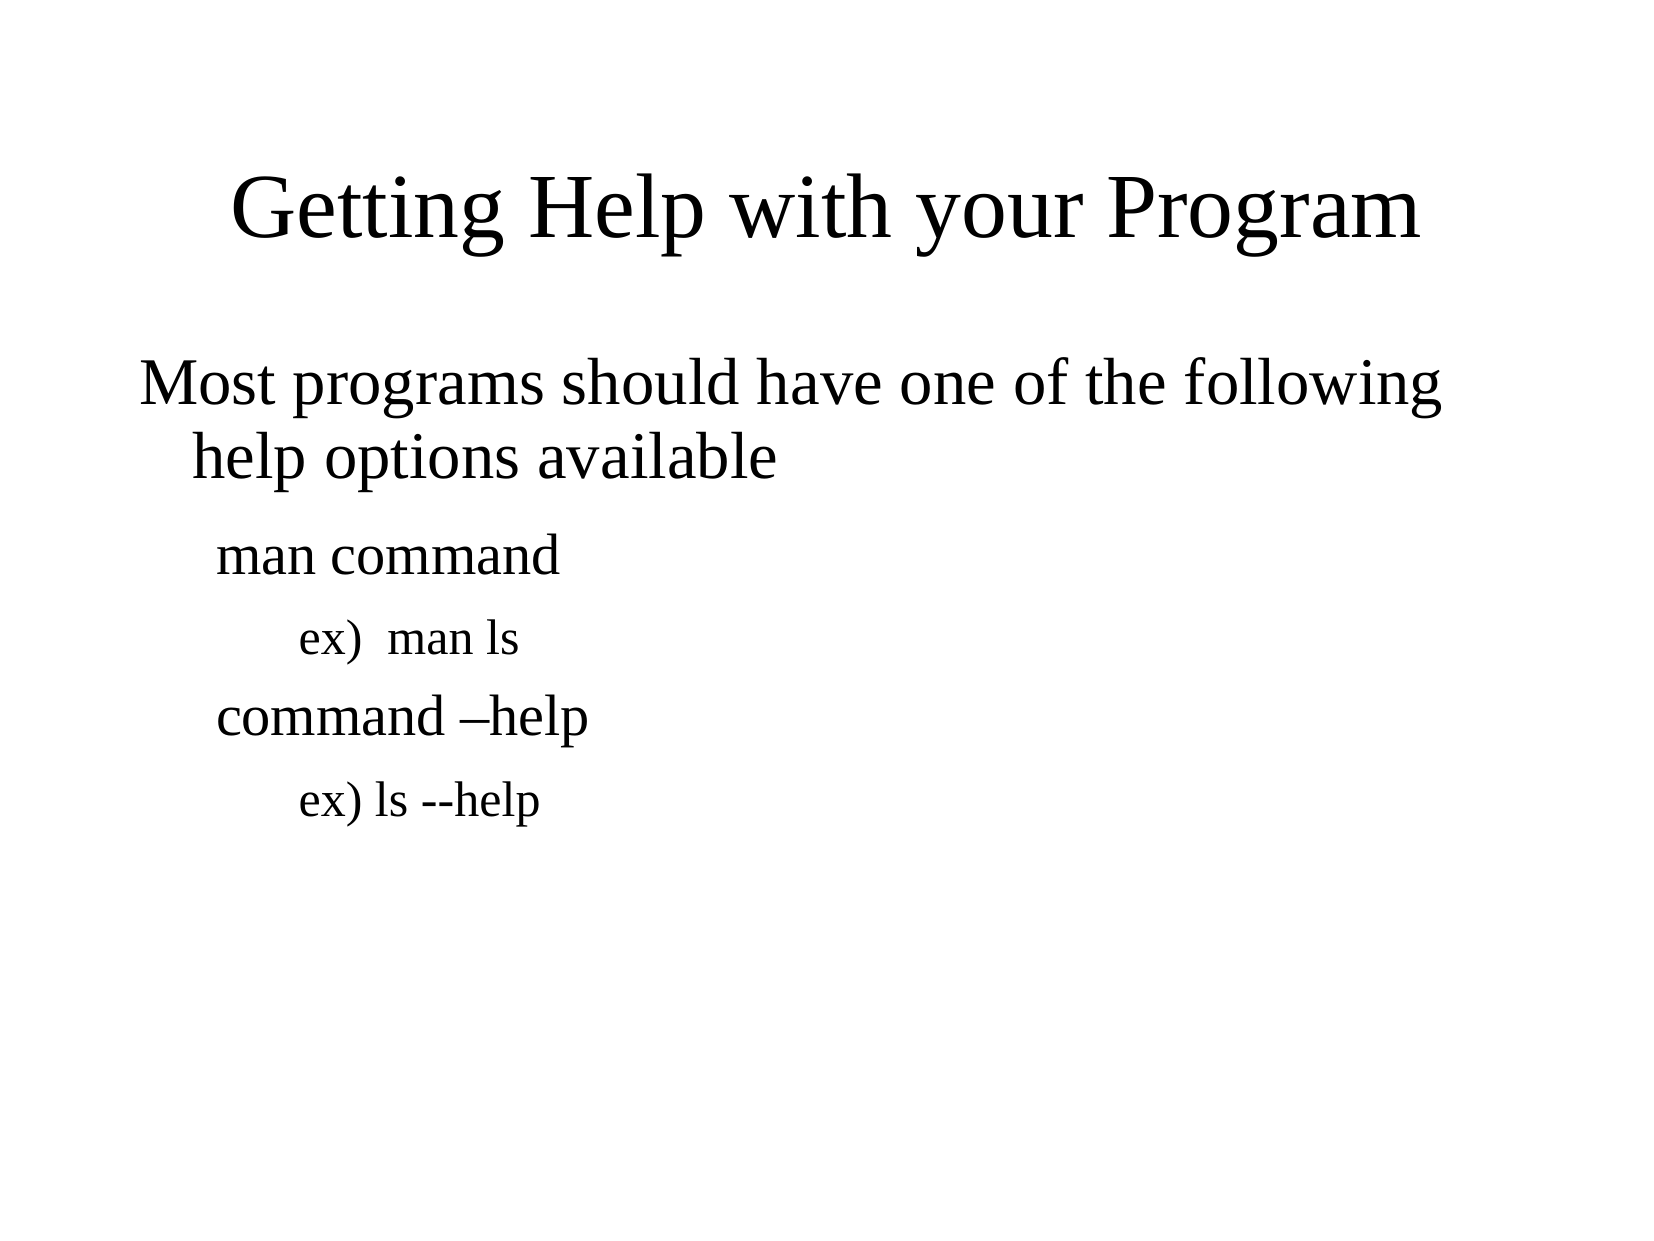

# Getting Help with your Program
Most programs should have one of the following help options available
man command
ex) man ls
command –help
ex) ls --help